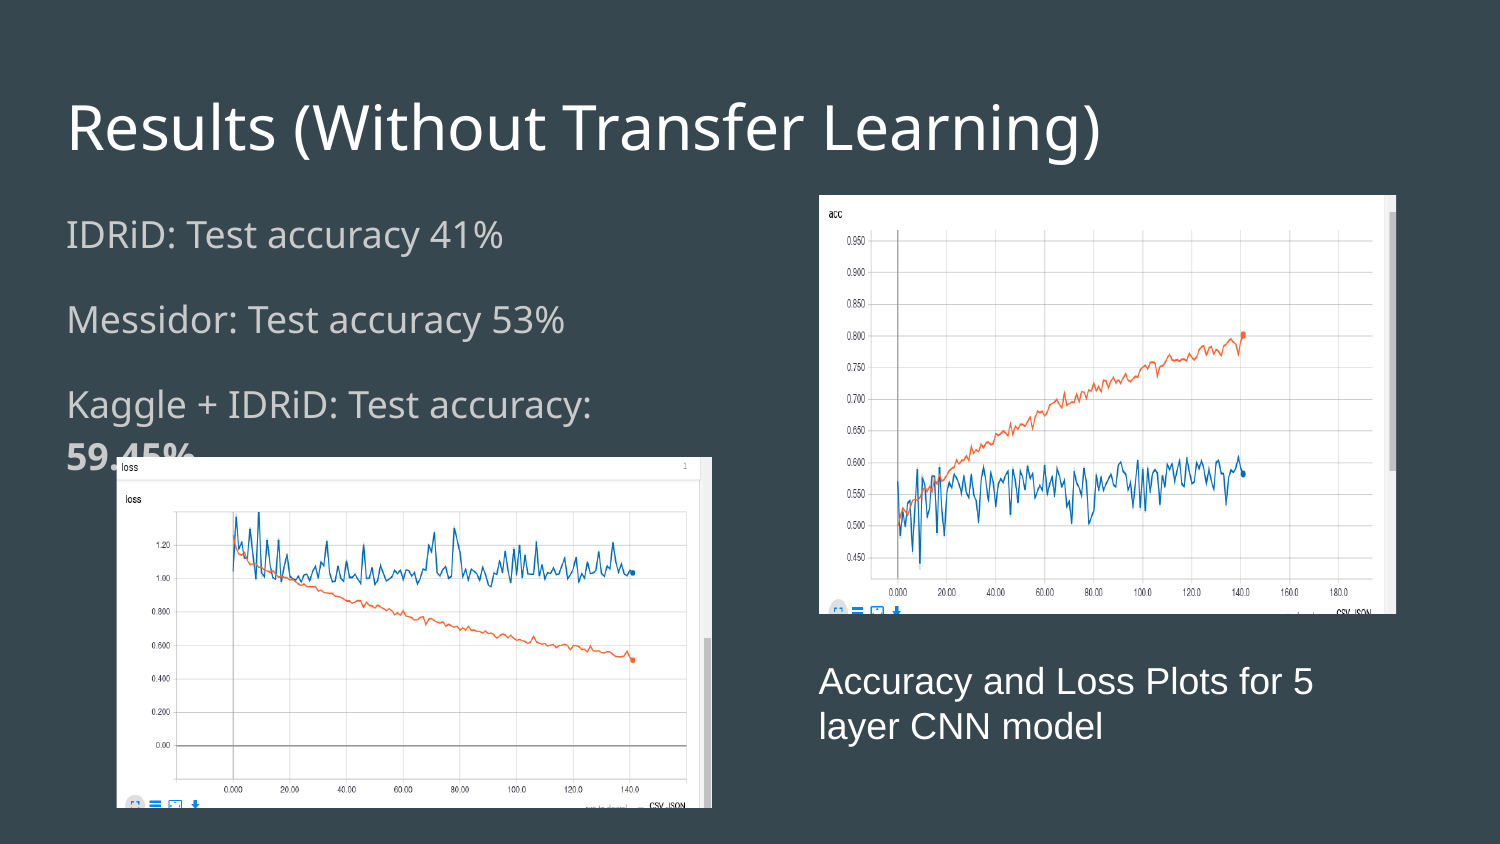

# Results (Without Transfer Learning)
IDRiD: Test accuracy 41%
Messidor: Test accuracy 53%
Kaggle + IDRiD: Test accuracy: 59.45%
Accuracy and Loss Plots for 5 layer CNN model